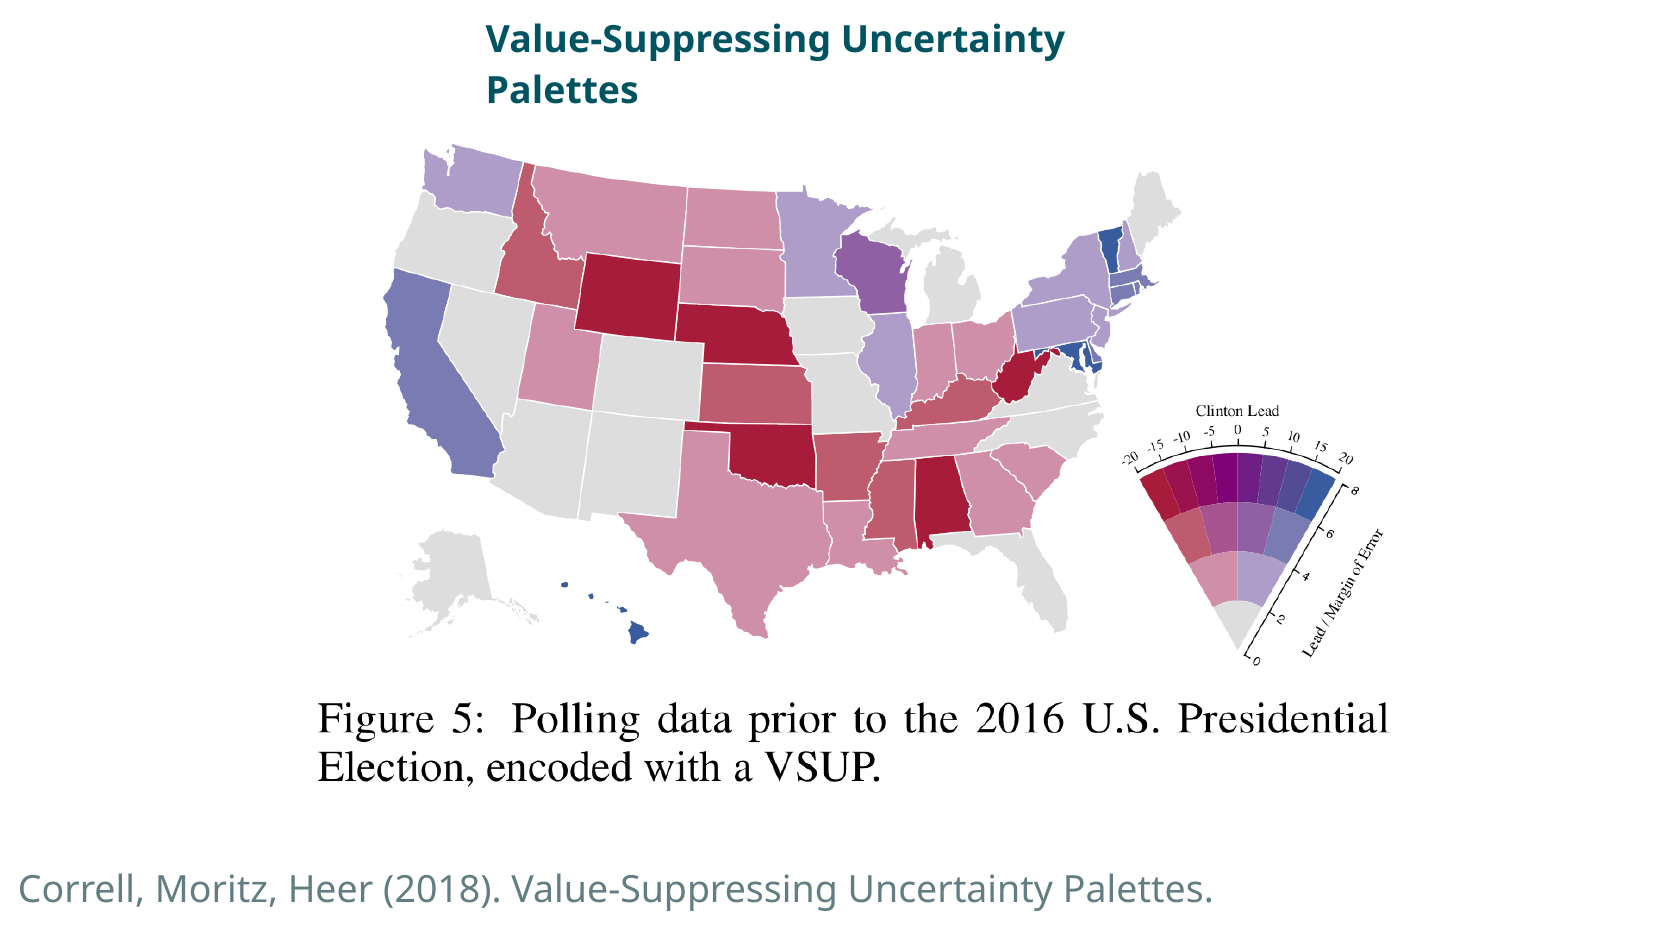

Value-Suppressing Uncertainty Palettes
Correll, Moritz, Heer (2018). Value-Suppressing Uncertainty Palettes.